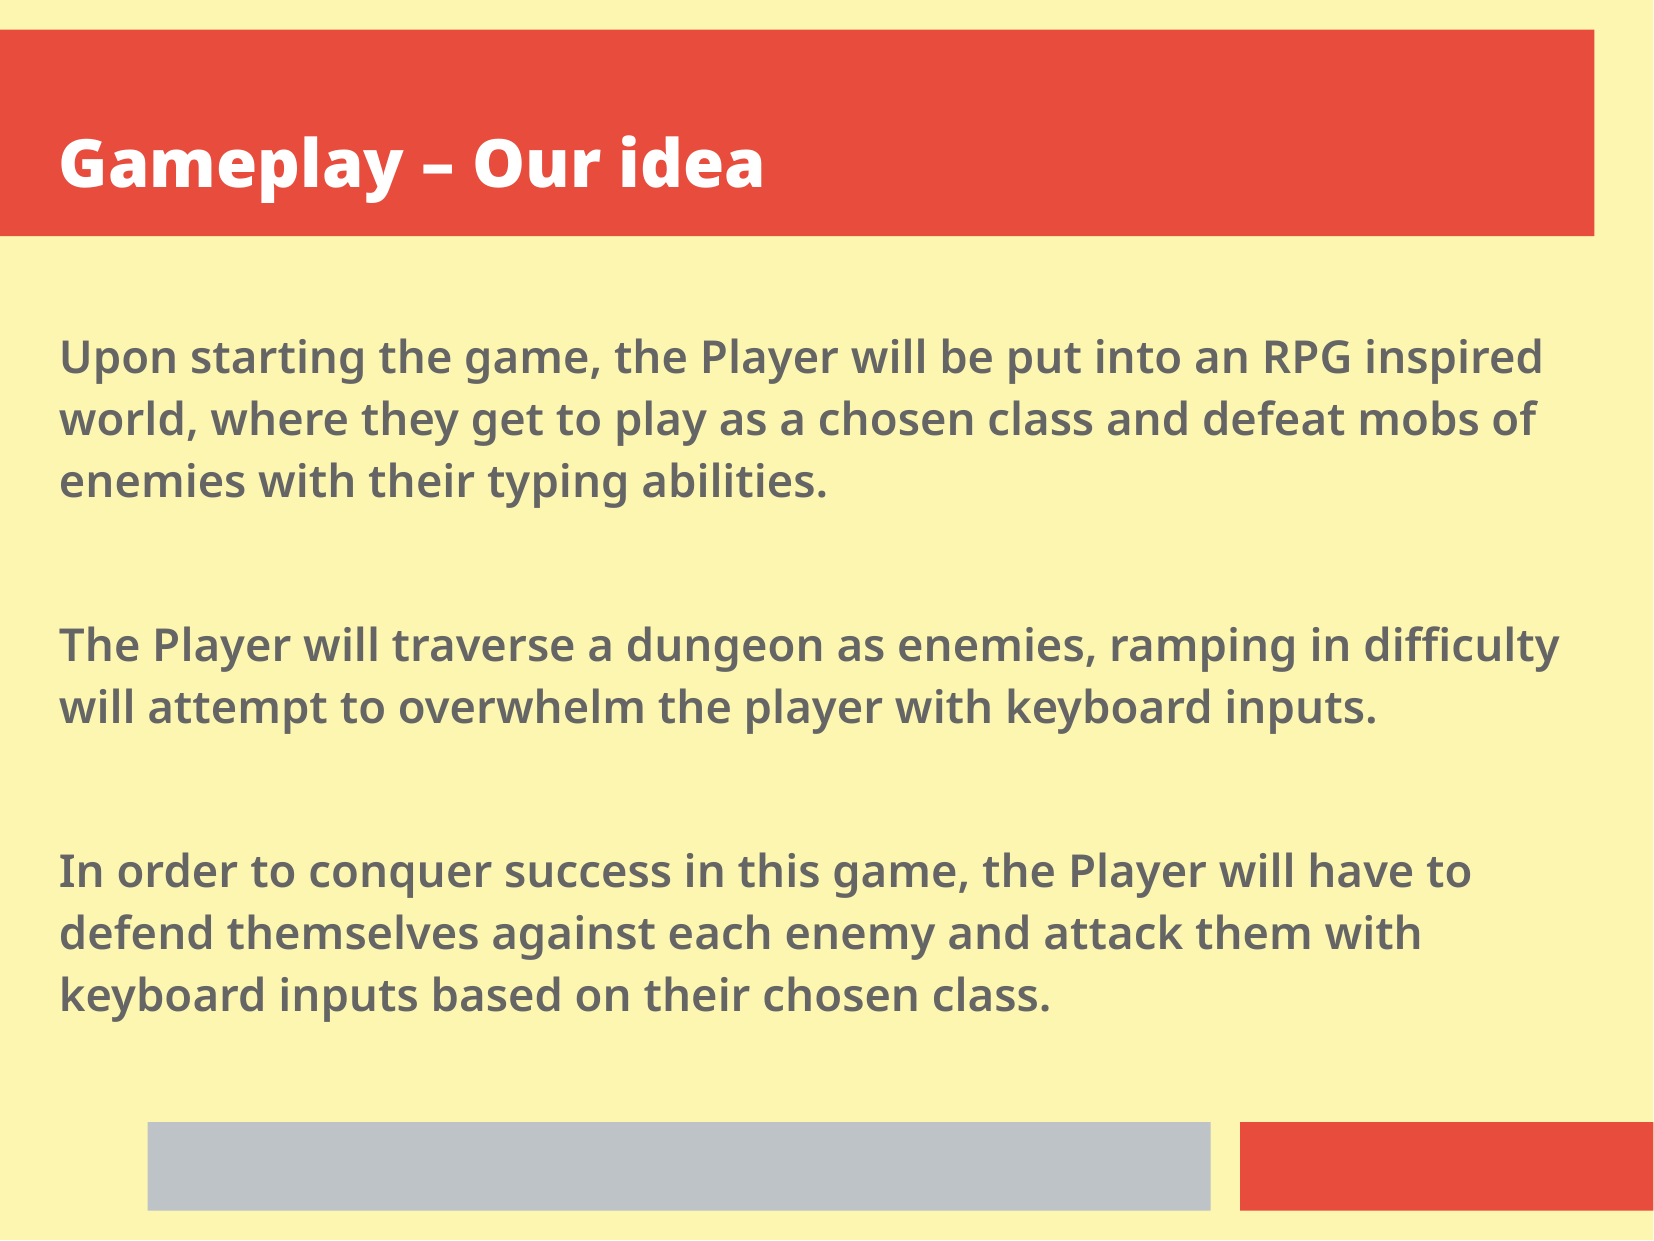

# Gameplay – Our idea
Upon starting the game, the Player will be put into an RPG inspired world, where they get to play as a chosen class and defeat mobs of enemies with their typing abilities.
The Player will traverse a dungeon as enemies, ramping in difficulty will attempt to overwhelm the player with keyboard inputs.
In order to conquer success in this game, the Player will have to defend themselves against each enemy and attack them with keyboard inputs based on their chosen class.